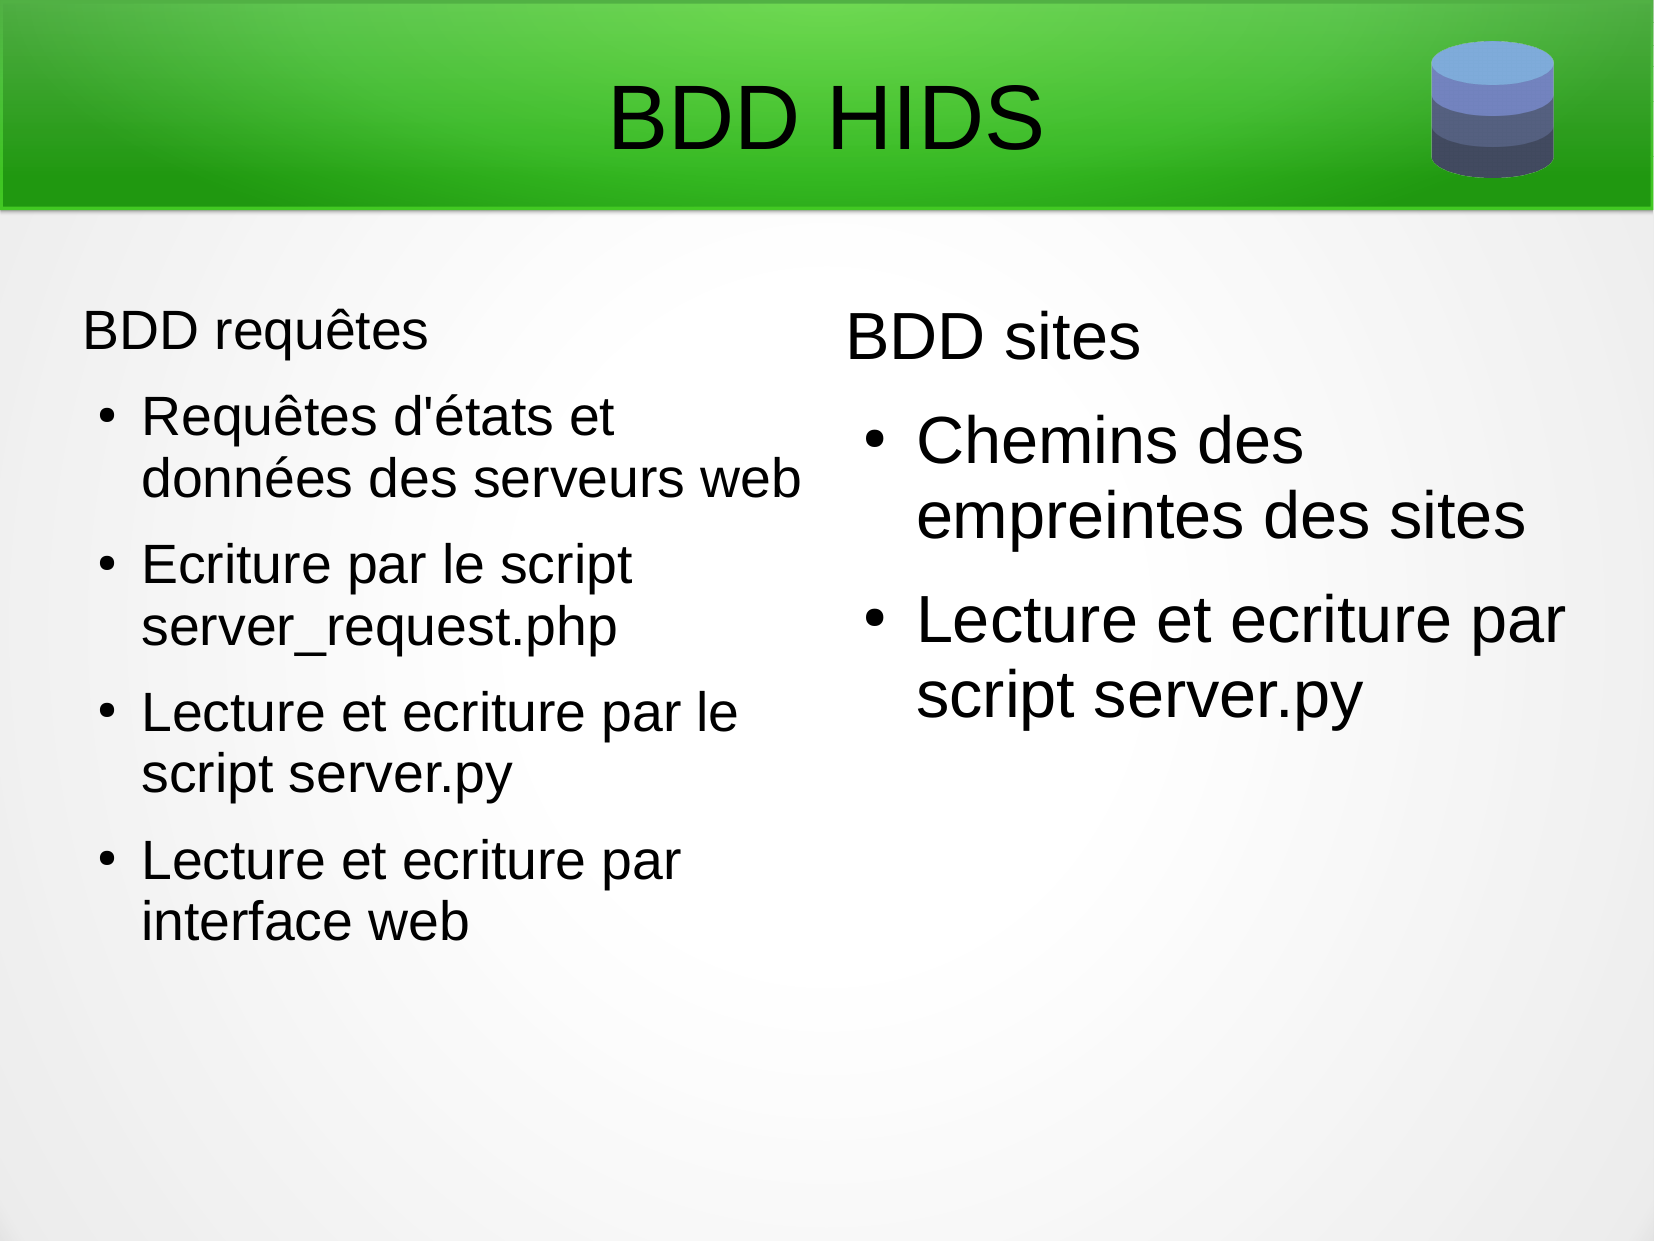

# BDD HIDS
BDD requêtes
Requêtes d'états et données des serveurs web
Ecriture par le script server_request.php
Lecture et ecriture par le script server.py
Lecture et ecriture par interface web
BDD sites
Chemins des empreintes des sites
Lecture et ecriture par script server.py